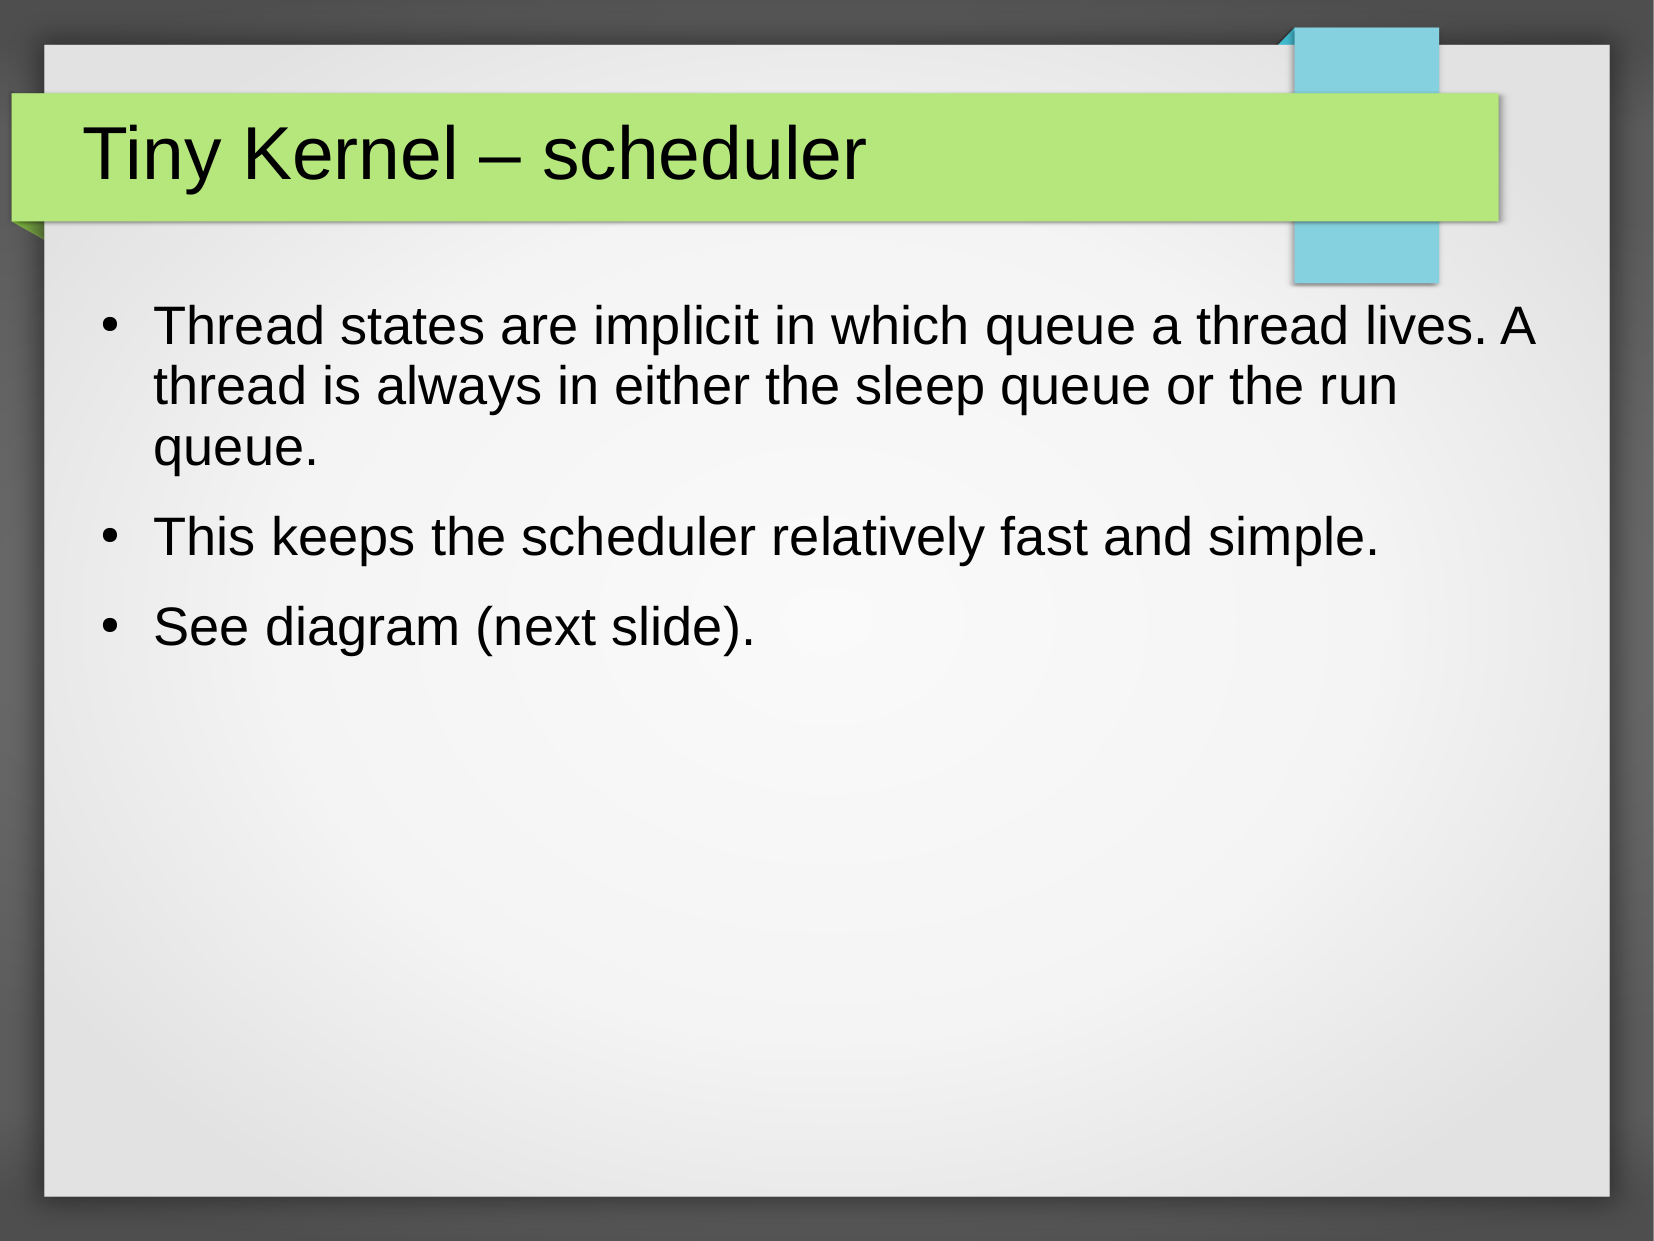

# Tiny Kernel – scheduler
Thread states are implicit in which queue a thread lives. A thread is always in either the sleep queue or the run queue.
This keeps the scheduler relatively fast and simple.
See diagram (next slide).